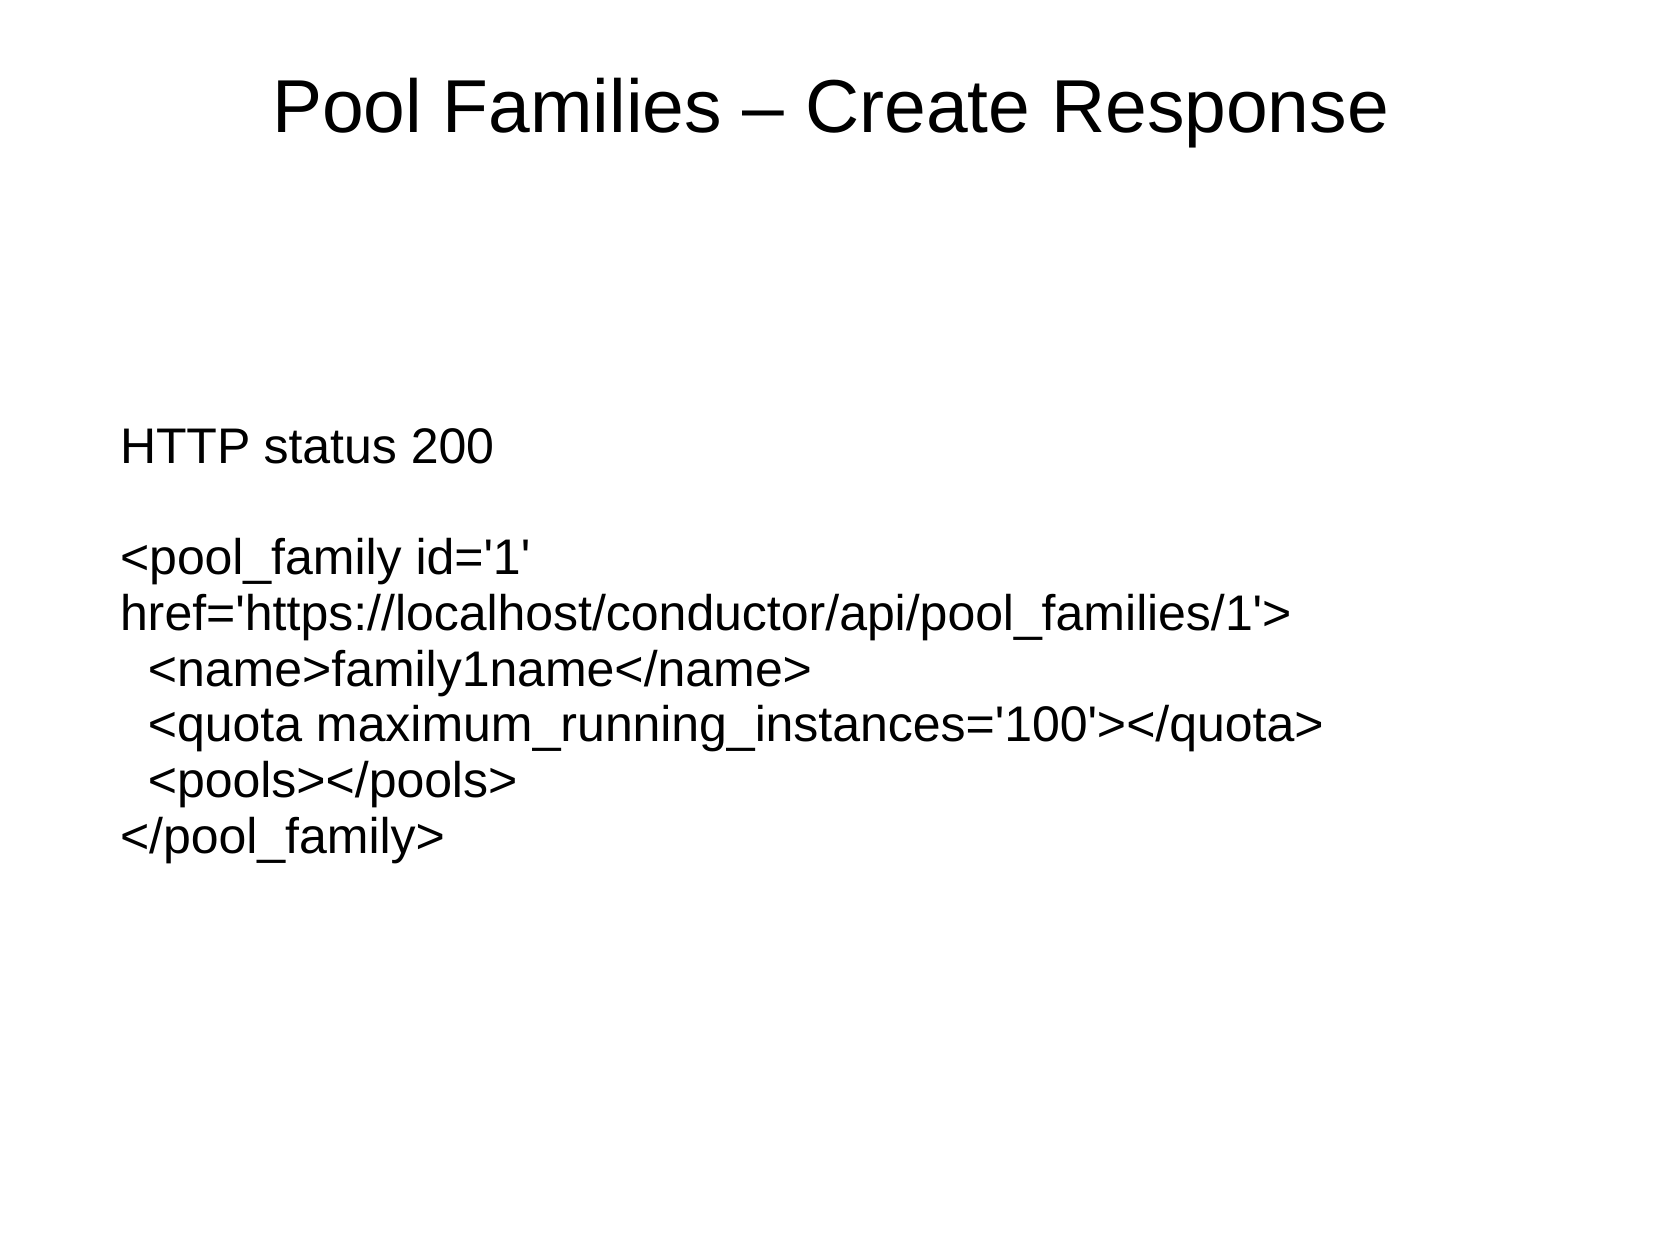

# Pool Families – Create Response
HTTP status 200
<pool_family id='1' href='https://localhost/conductor/api/pool_families/1'>
 <name>family1name</name>
 <quota maximum_running_instances='100'></quota>
 <pools></pools>
</pool_family>